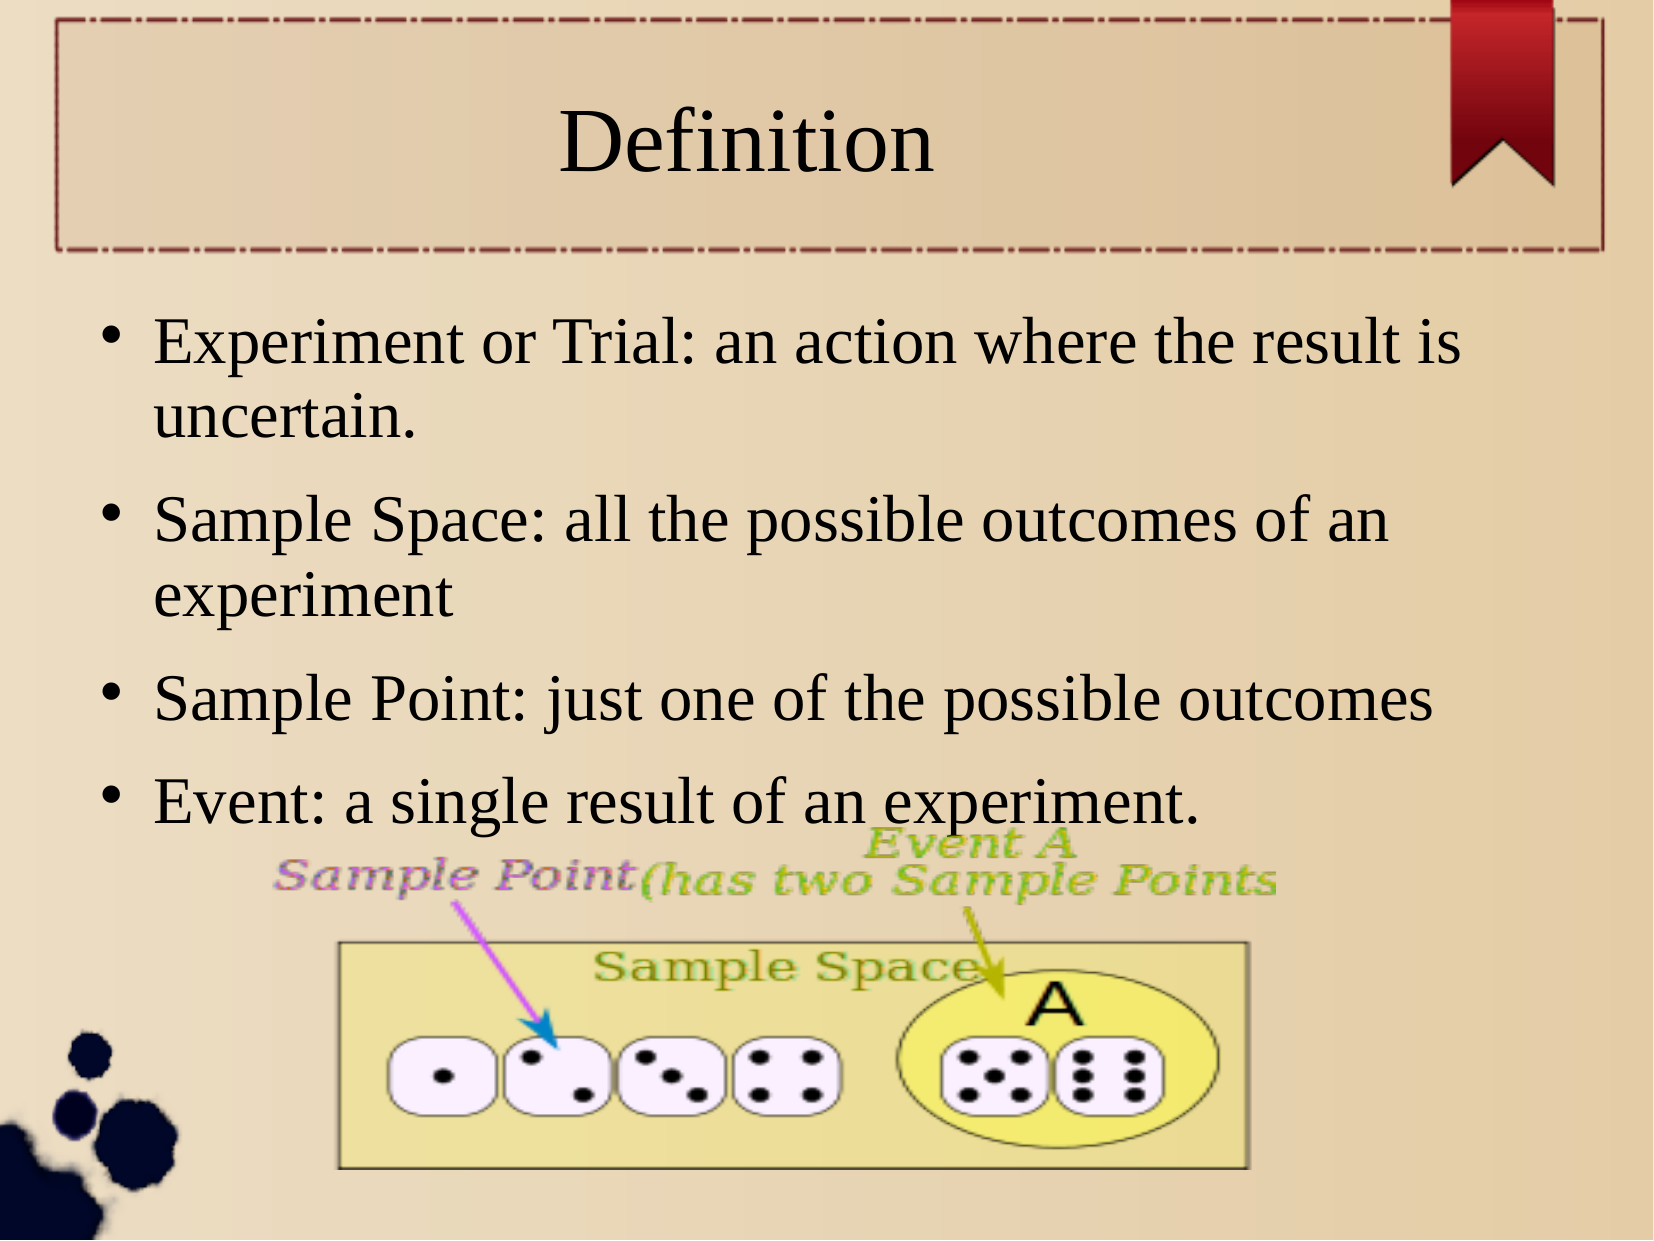

# Definition
Experiment or Trial: an action where the result is uncertain.
Sample Space: all the possible outcomes of an experiment
Sample Point: just one of the possible outcomes
Event: a single result of an experiment.